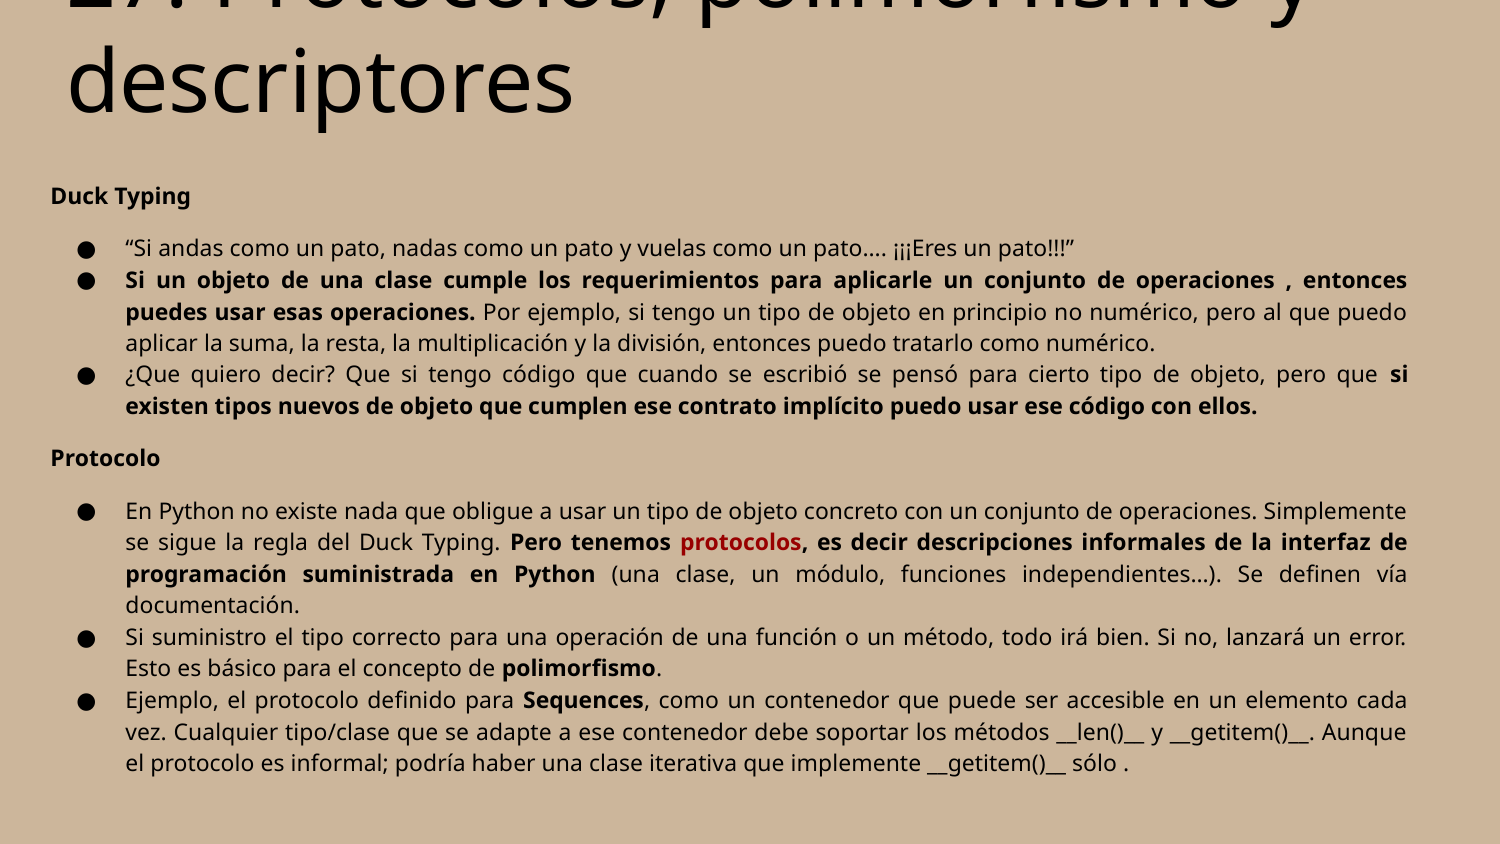

# 27. Protocolos, polimorfismo y descriptores
Duck Typing
“Si andas como un pato, nadas como un pato y vuelas como un pato…. ¡¡¡Eres un pato!!!”
Si un objeto de una clase cumple los requerimientos para aplicarle un conjunto de operaciones , entonces puedes usar esas operaciones. Por ejemplo, si tengo un tipo de objeto en principio no numérico, pero al que puedo aplicar la suma, la resta, la multiplicación y la división, entonces puedo tratarlo como numérico.
¿Que quiero decir? Que si tengo código que cuando se escribió se pensó para cierto tipo de objeto, pero que si existen tipos nuevos de objeto que cumplen ese contrato implícito puedo usar ese código con ellos.
Protocolo
En Python no existe nada que obligue a usar un tipo de objeto concreto con un conjunto de operaciones. Simplemente se sigue la regla del Duck Typing. Pero tenemos protocolos, es decir descripciones informales de la interfaz de programación suministrada en Python (una clase, un módulo, funciones independientes…). Se definen vía documentación.
Si suministro el tipo correcto para una operación de una función o un método, todo irá bien. Si no, lanzará un error. Esto es básico para el concepto de polimorfismo.
Ejemplo, el protocolo definido para Sequences, como un contenedor que puede ser accesible en un elemento cada vez. Cualquier tipo/clase que se adapte a ese contenedor debe soportar los métodos __len()__ y __getitem()__. Aunque el protocolo es informal; podría haber una clase iterativa que implemente __getitem()__ sólo .